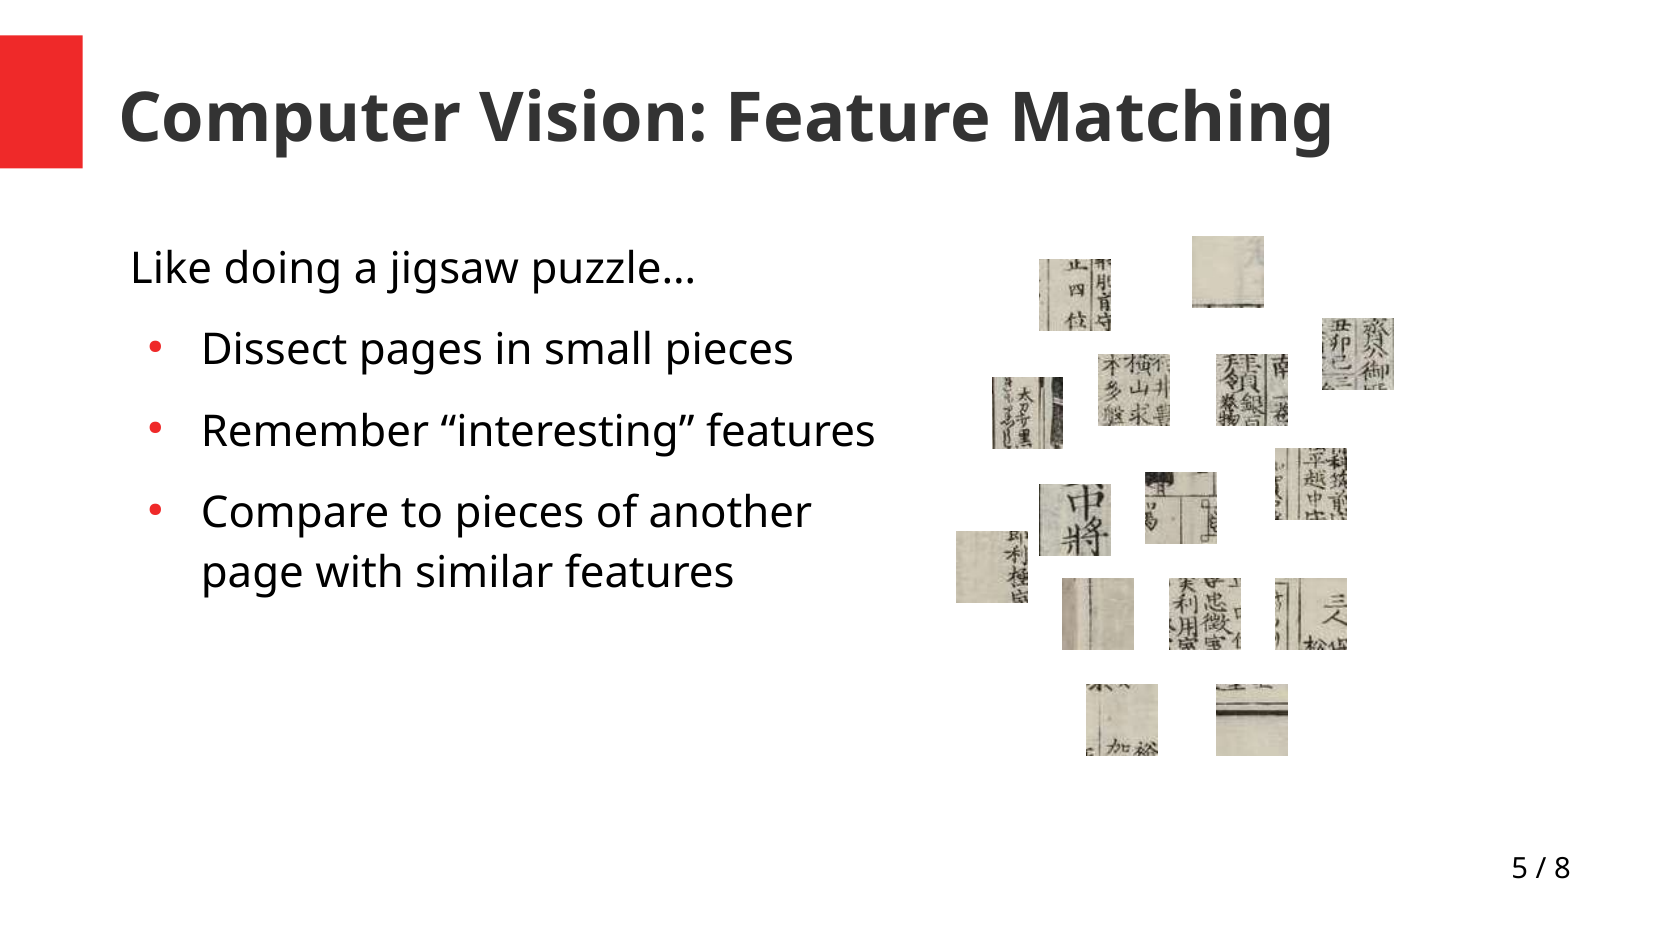

# Computer Vision: Feature Matching
Like doing a jigsaw puzzle…
Dissect pages in small pieces
Remember “interesting” features
Compare to pieces of another page with similar features
5